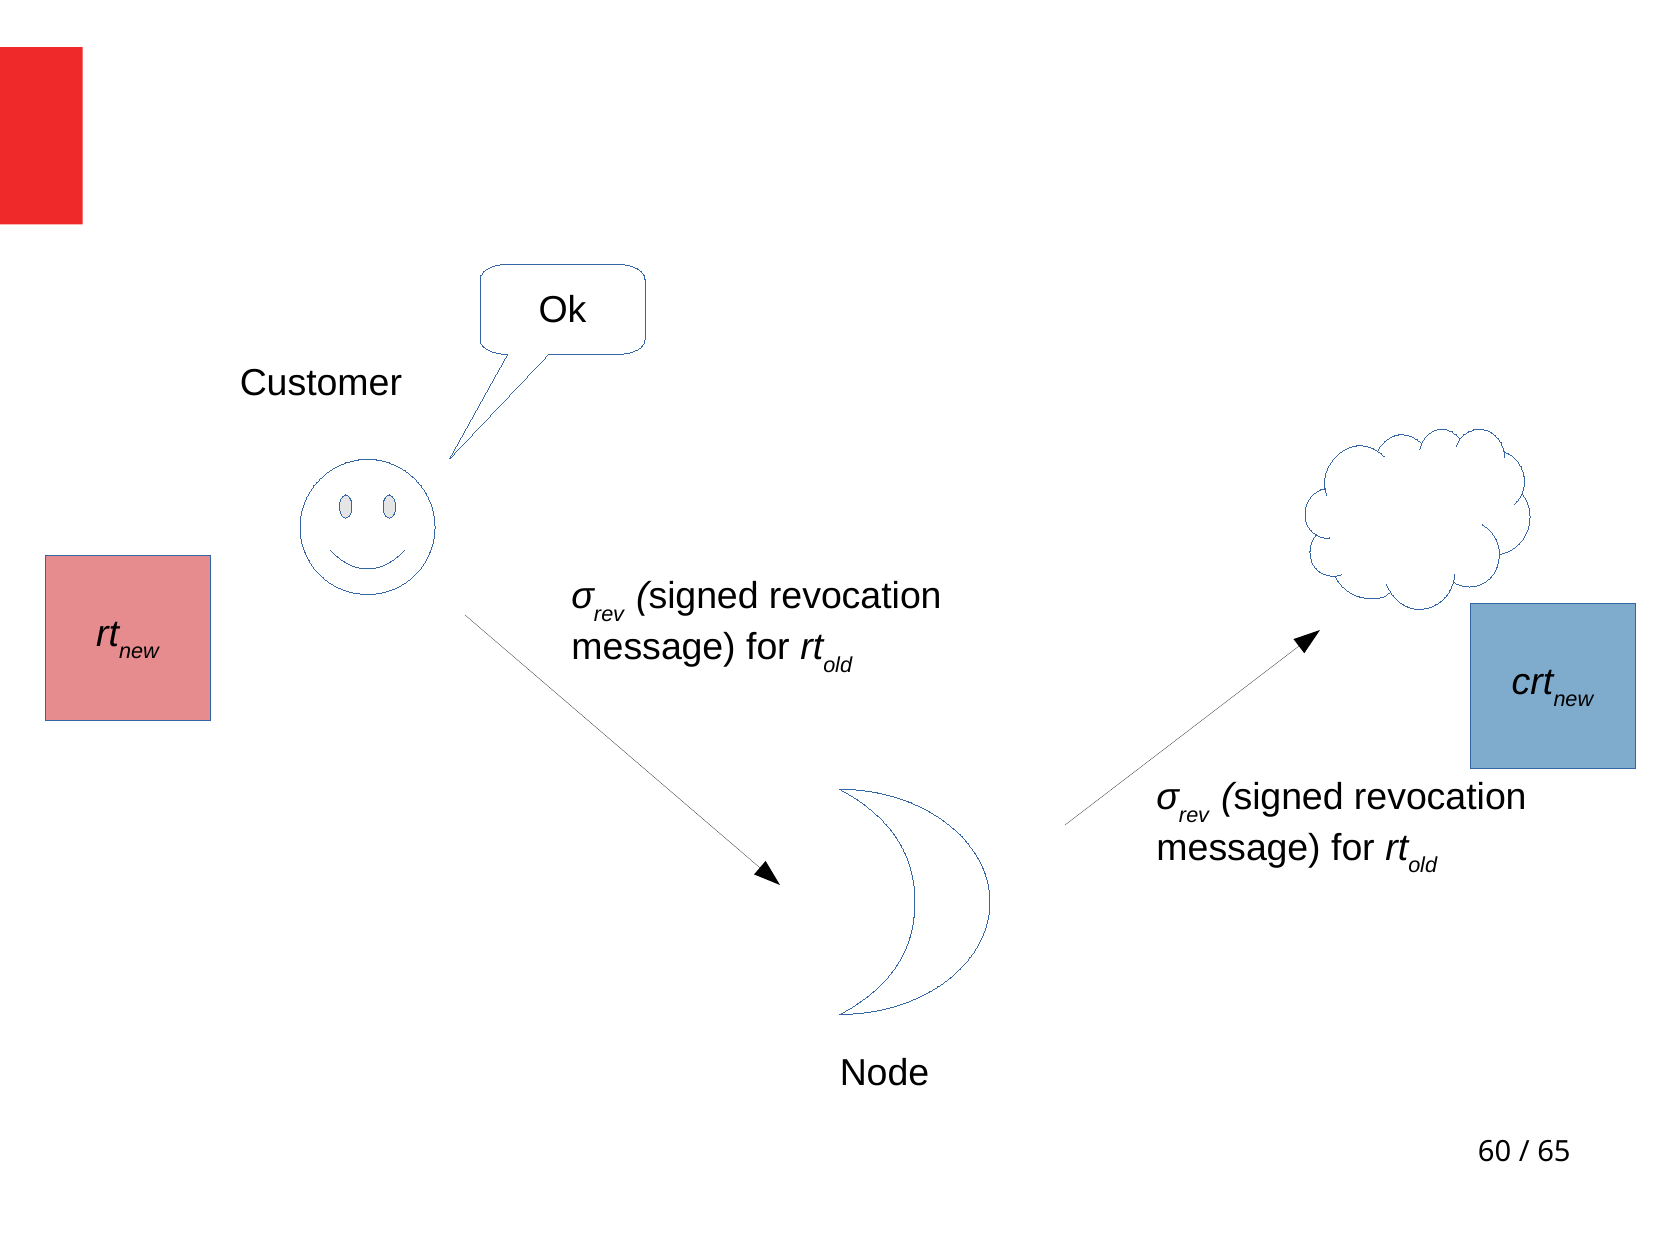

#
Ok
Customer
rtnew
σrev (signed revocation message) for rtold
crtnew
σrev (signed revocation message) for rtold
Node
60